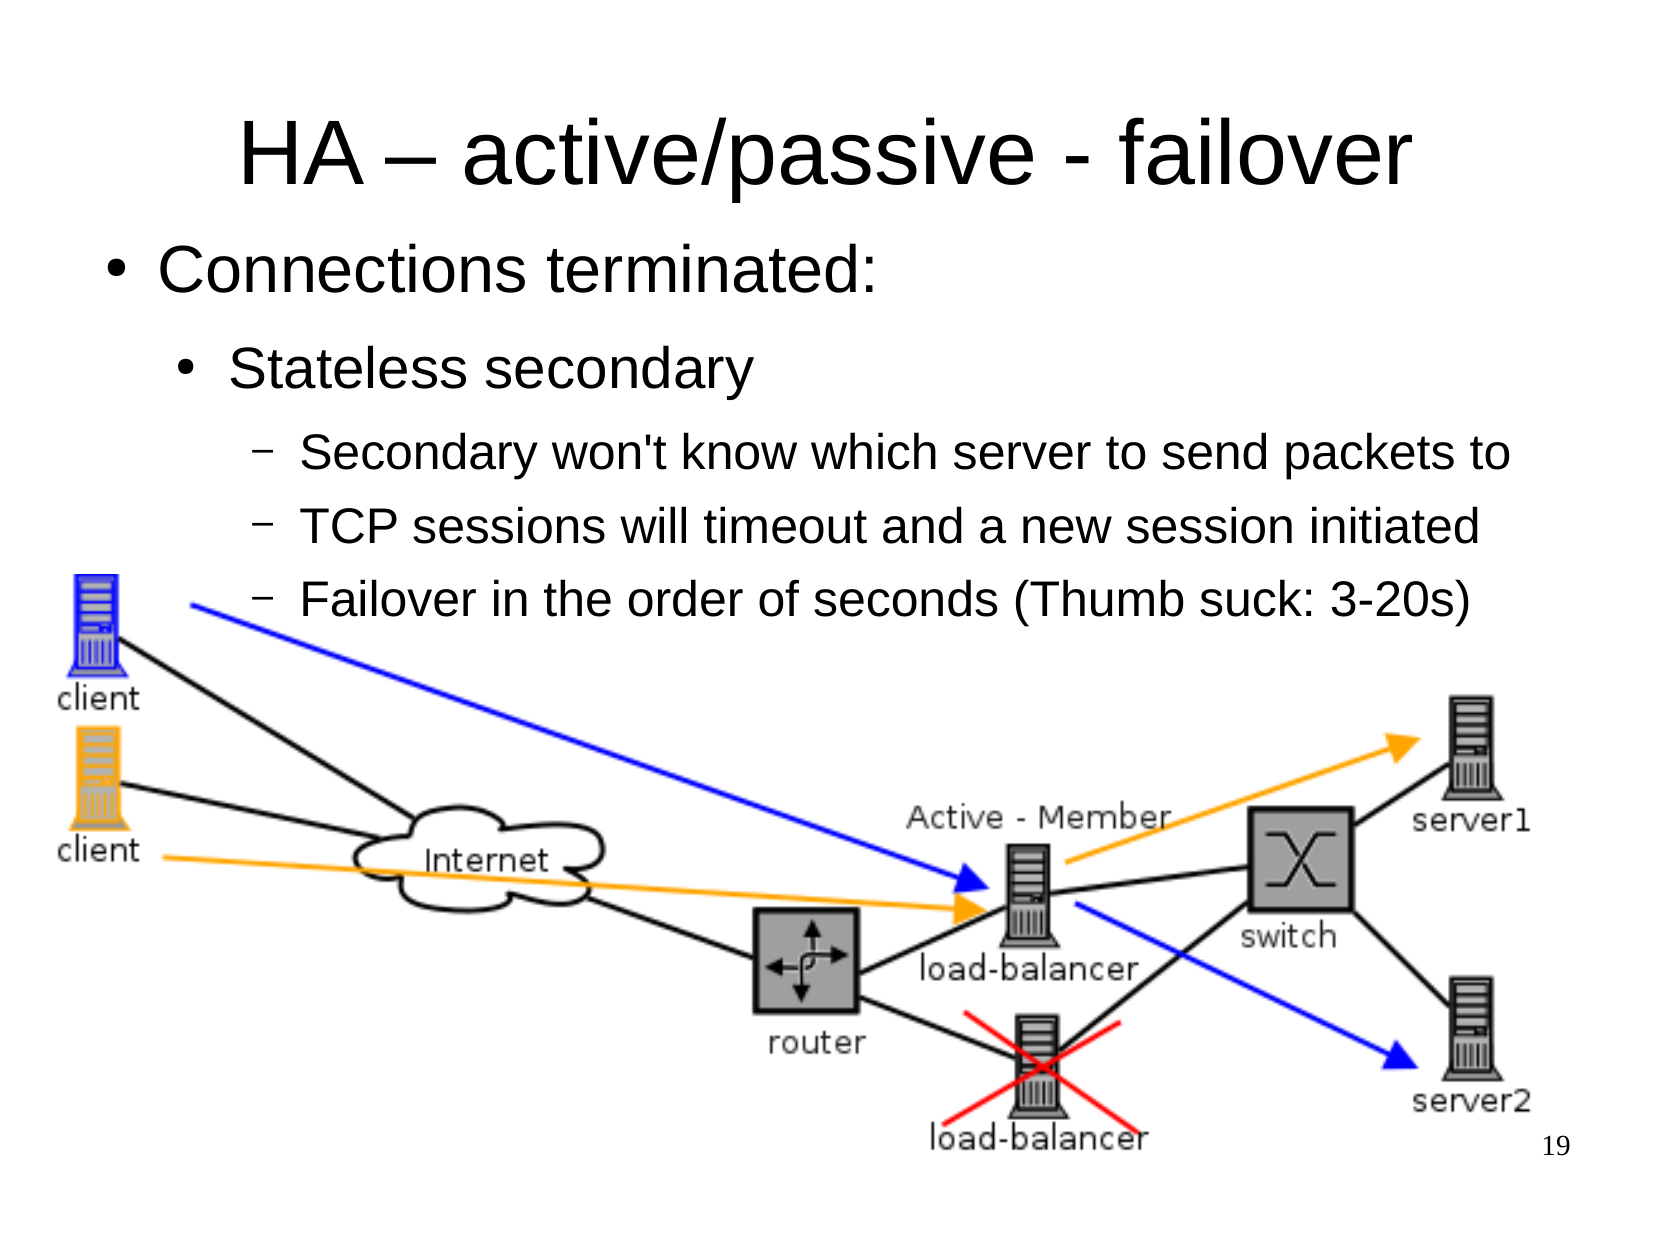

# HA – active/passive - failover
Connections terminated:
Stateless secondary
Secondary won't know which server to send packets to
TCP sessions will timeout and a new session initiated
Failover in the order of seconds (Thumb suck: 3-20s)
19